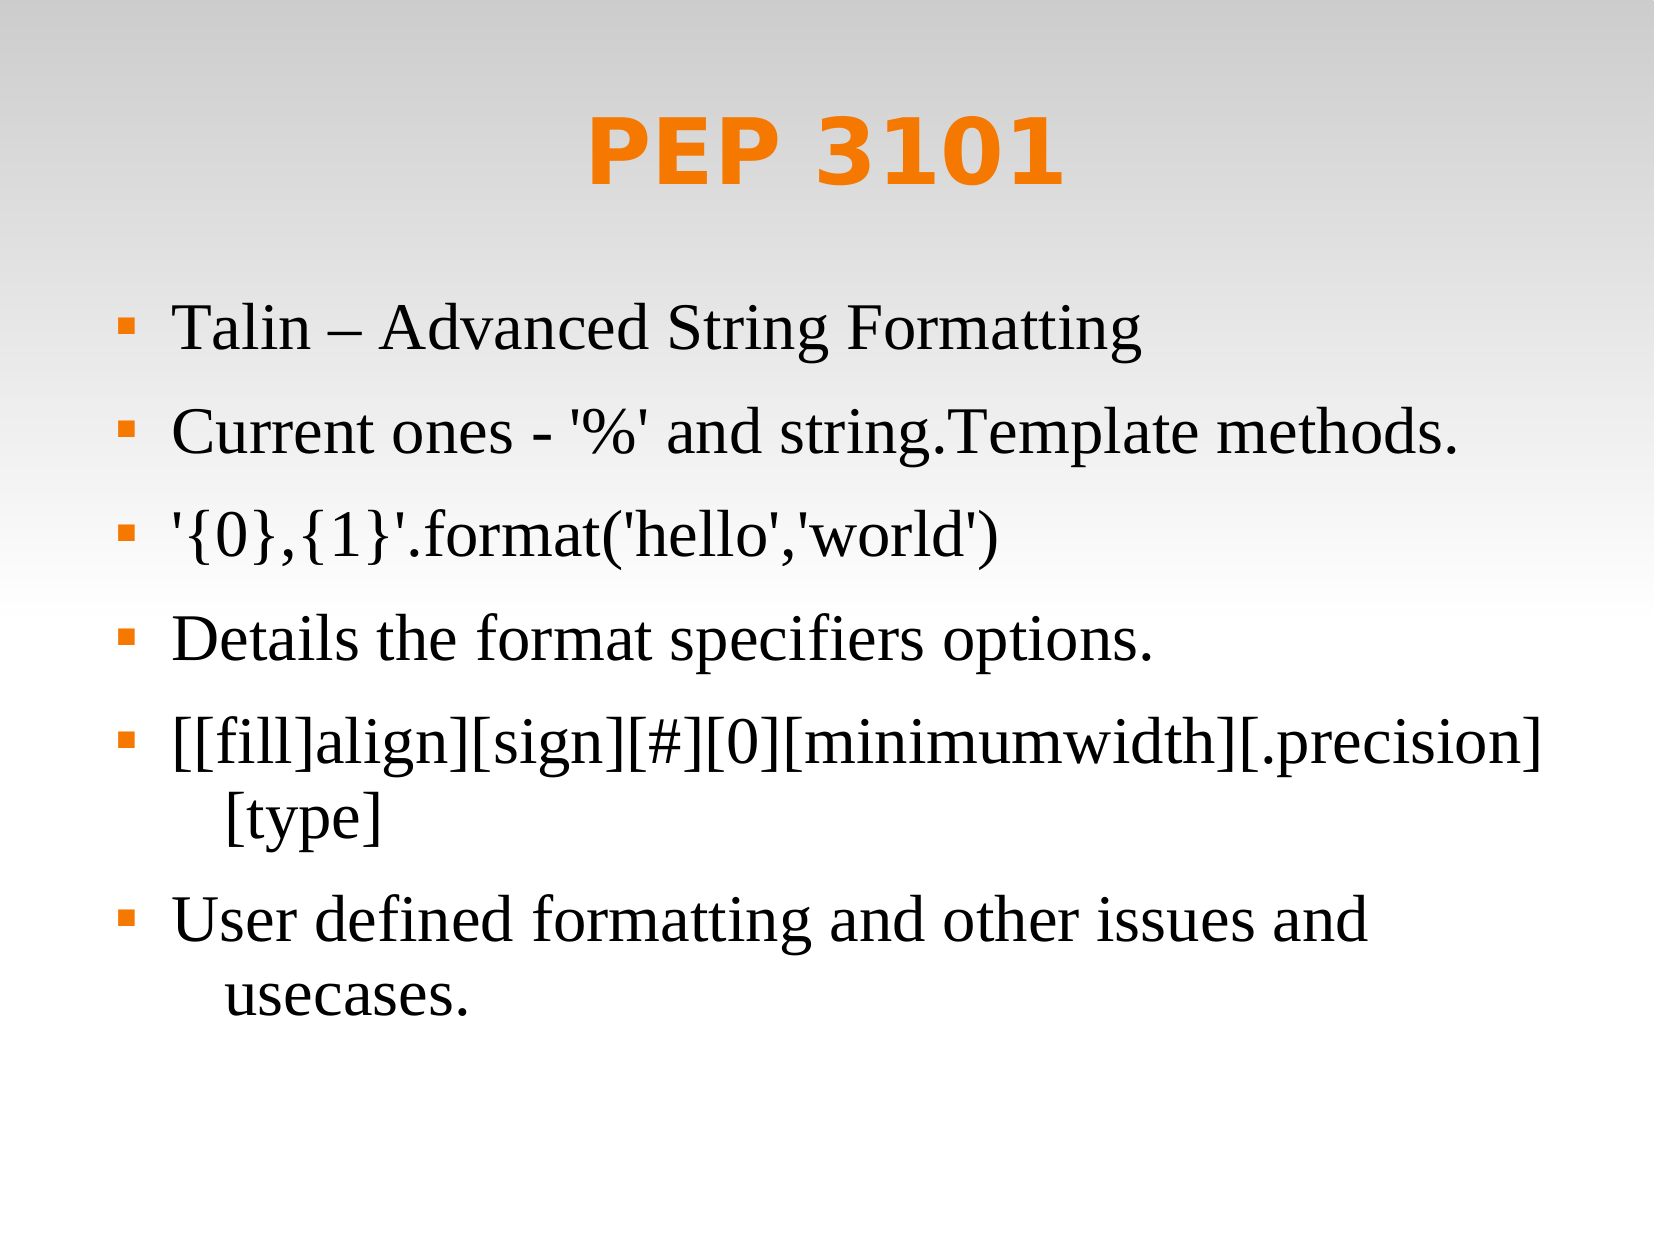

# PEP 3101
Talin – Advanced String Formatting
Current ones - '%' and string.Template methods.
'{0},{1}'.format('hello','world')
Details the format specifiers options.
[[fill]align][sign][#][0][minimumwidth][.precision][type]
User defined formatting and other issues and usecases.